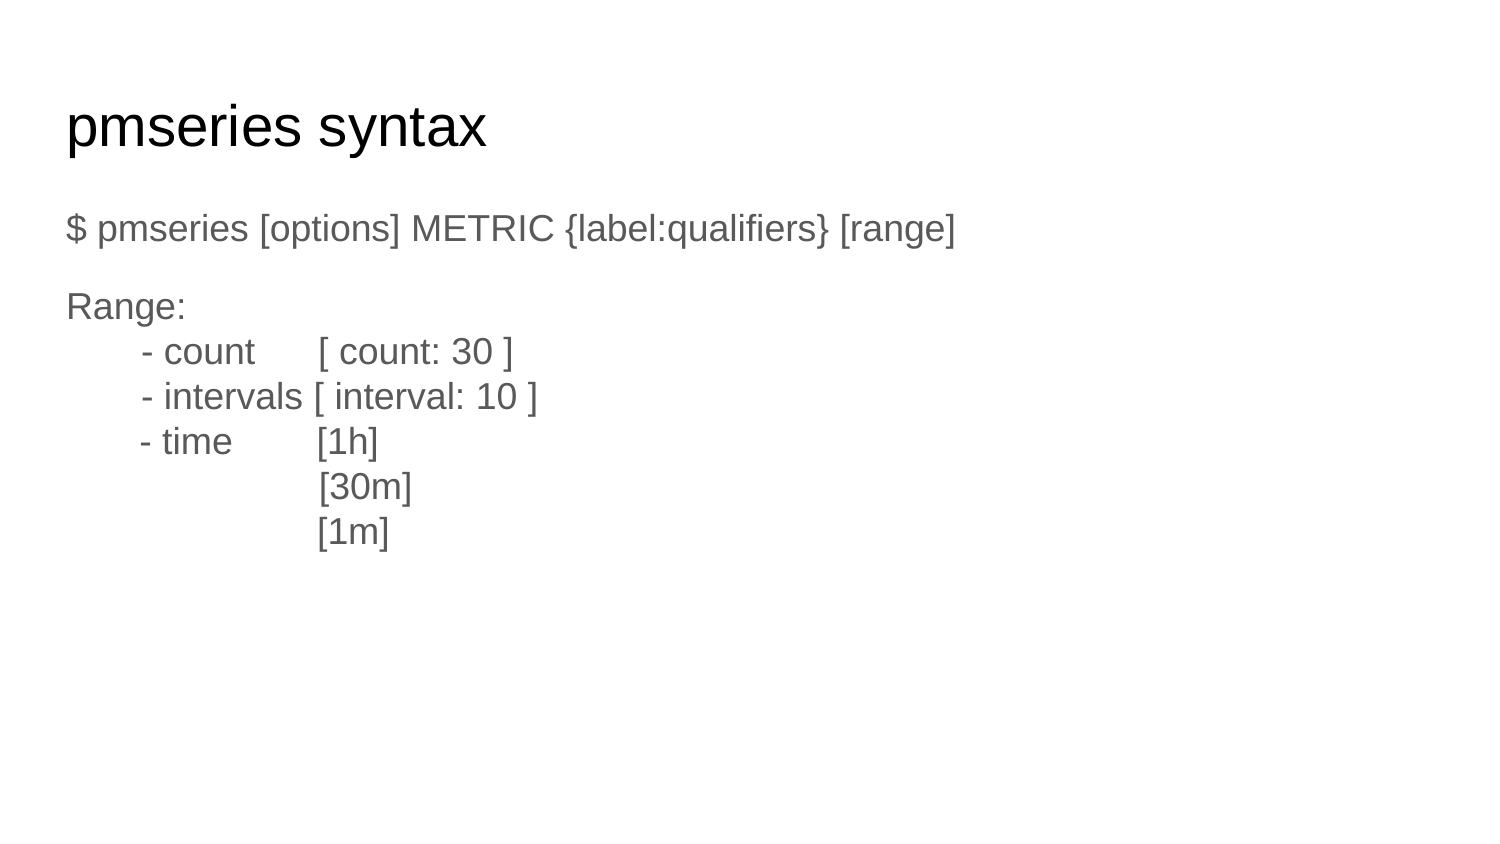

# pmseries syntax
$ pmseries [options] METRIC {label:qualifiers} [range]
Range:
	- count [ count: 30 ]
	- intervals [ interval: 10 ]
 - time [1h]
	 [30m]
 [1m]